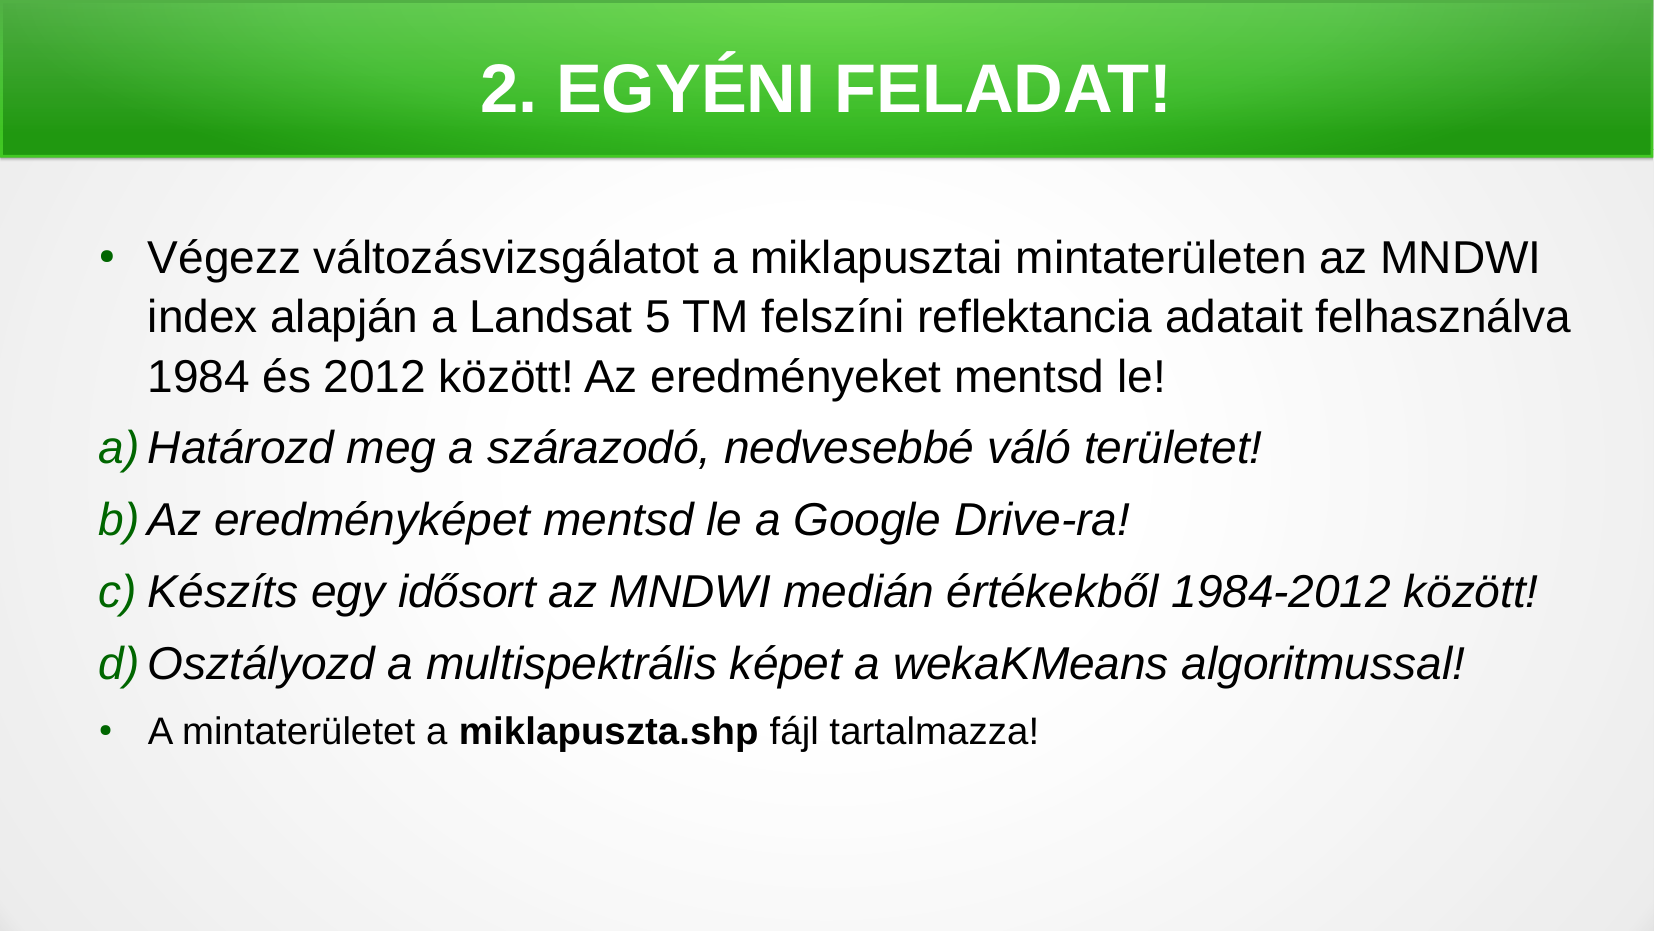

# 2. EGYÉNI FELADAT!
Végezz változásvizsgálatot a miklapusztai mintaterületen az MNDWI index alapján a Landsat 5 TM felszíni reflektancia adatait felhasználva 1984 és 2012 között! Az eredményeket mentsd le!
Határozd meg a szárazodó, nedvesebbé váló területet!
Az eredményképet mentsd le a Google Drive-ra!
Készíts egy idősort az MNDWI medián értékekből 1984-2012 között!
Osztályozd a multispektrális képet a wekaKMeans algoritmussal!
A mintaterületet a miklapuszta.shp fájl tartalmazza!